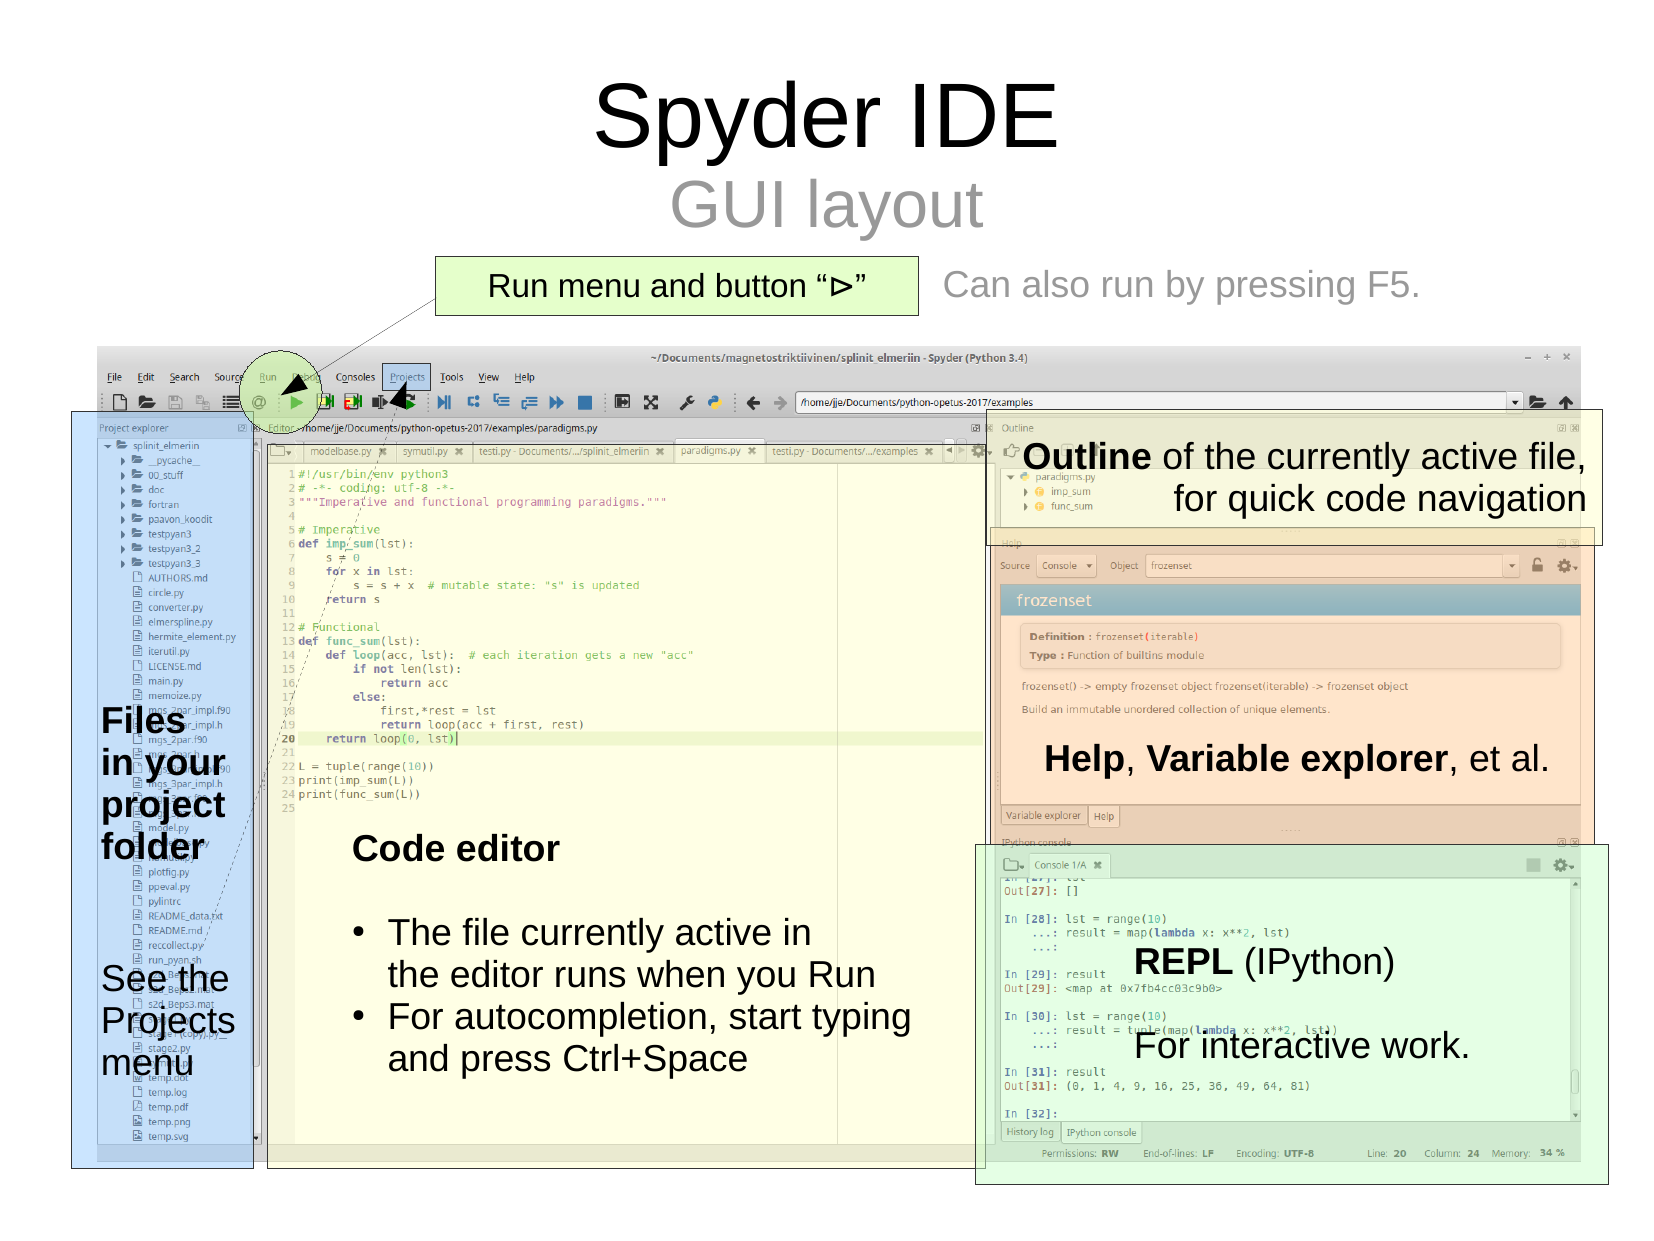

# Spyder IDE GUI layout
Run menu and button “⊳”
Can also run by pressing F5.
Outline of the currently active file,
for quick code navigation
Files
in your
project
folder
Help, Variable explorer, et al.
Code editor
The file currently active in
the editor runs when you Run
For autocompletion, start typing
and press Ctrl+Space
REPL (IPython)
For interactive work.
See the
Projects
menu